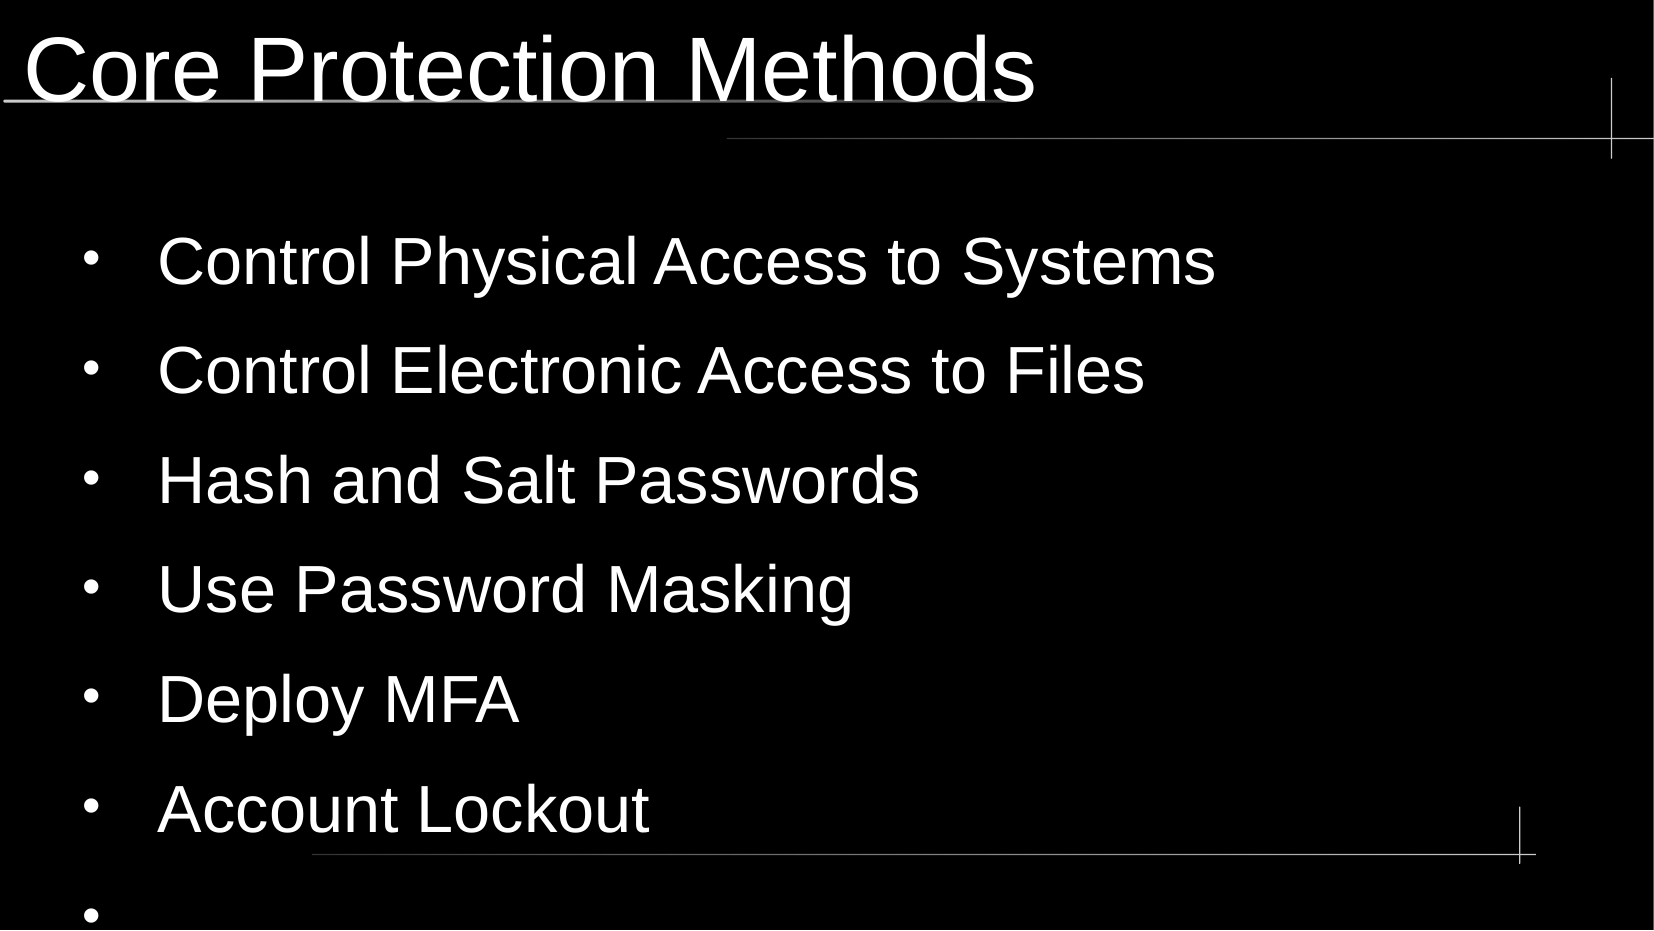

# Core Protection Methods
Control Physical Access to Systems
Control Electronic Access to Files
Hash and Salt Passwords
Use Password Masking
Deploy MFA
Account Lockout